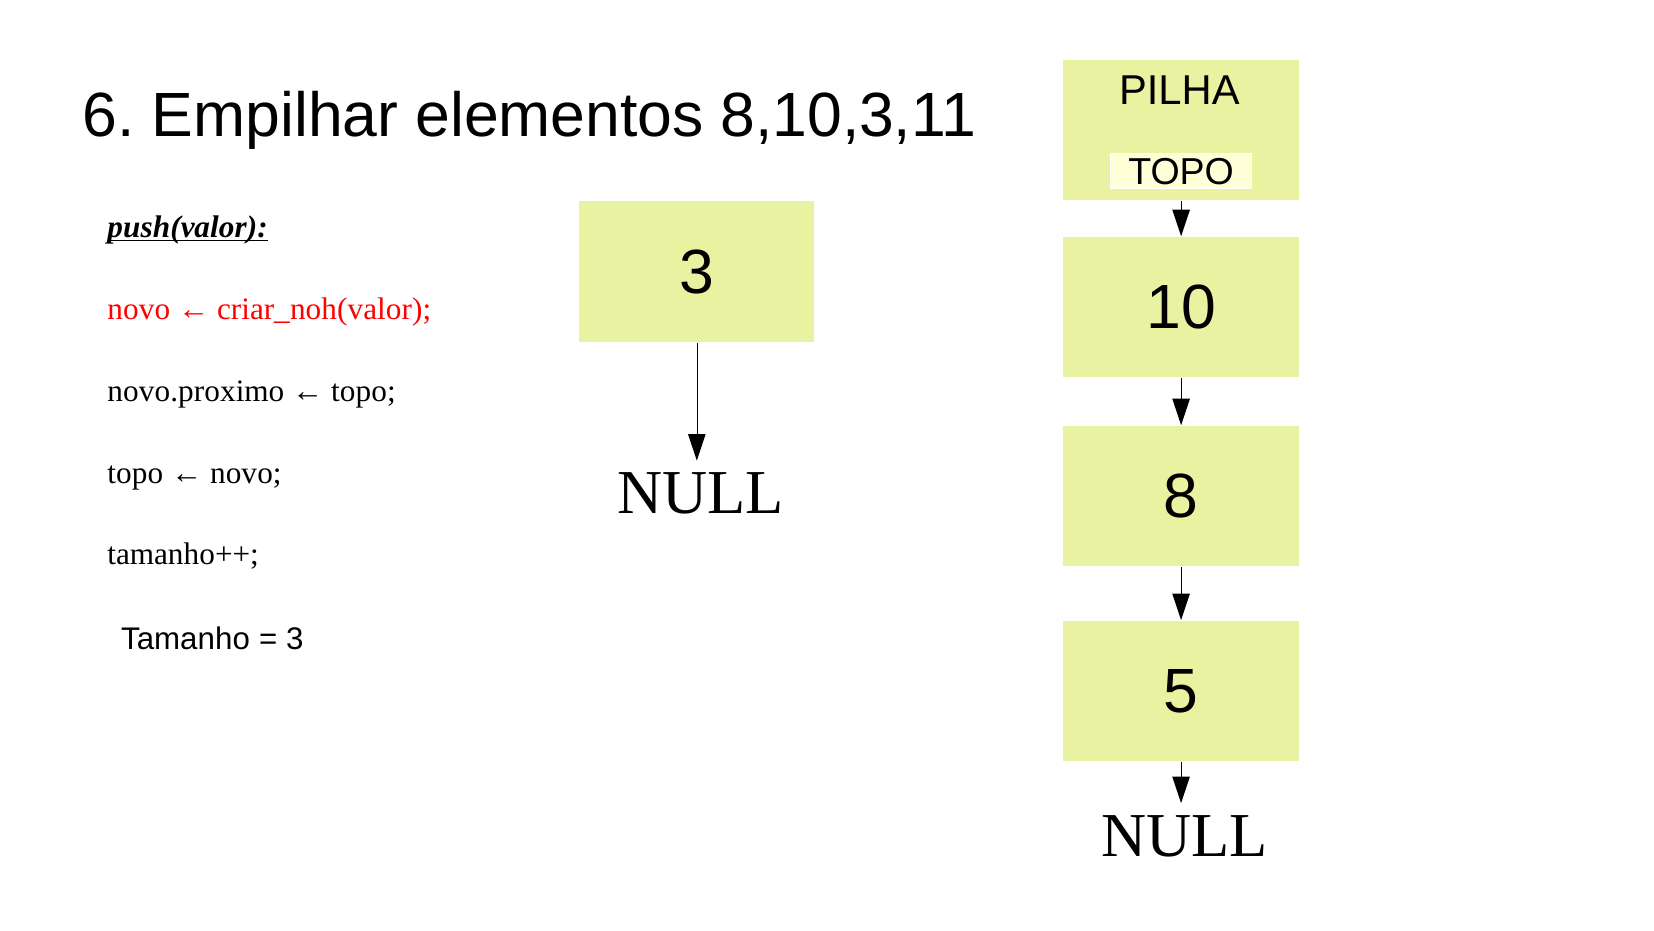

# 6. Empilhar elementos 8,10,3,11
PILHA
TOPO
push(valor):
novo ← criar_noh(valor);
novo.proximo ← topo;
topo ← novo;
tamanho++;
3
10
8
NULL
Tamanho = 3
5
NULL